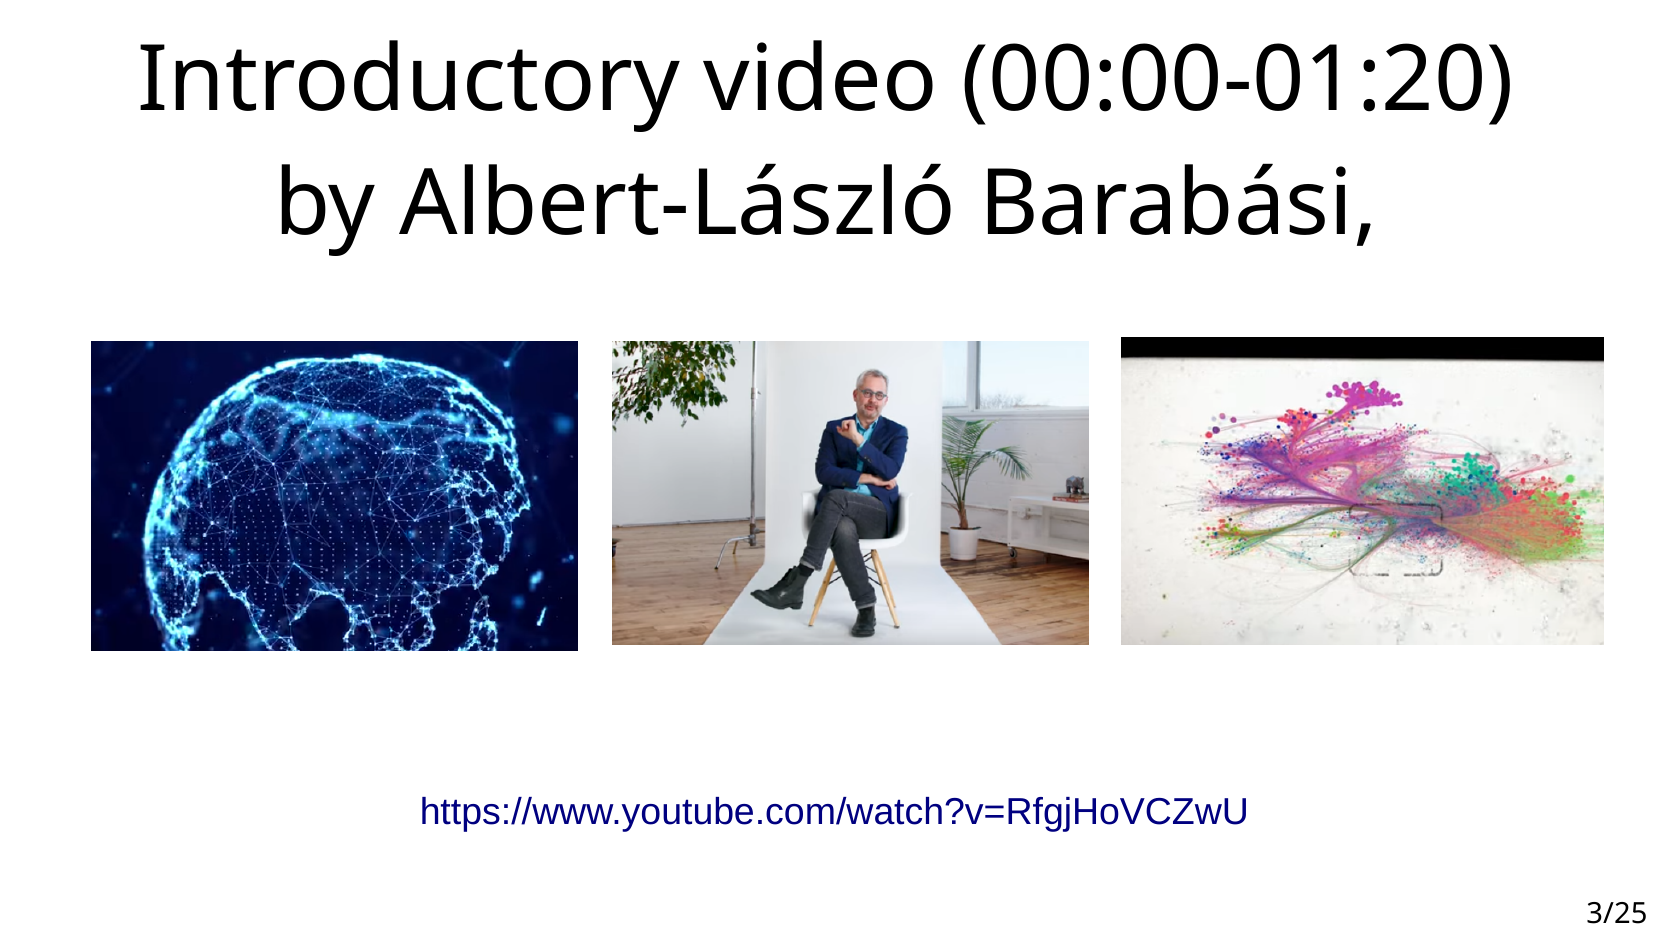

# Introductory video (00:00-01:20) by Albert-László Barabási,
https://www.youtube.com/watch?v=RfgjHoVCZwU
3